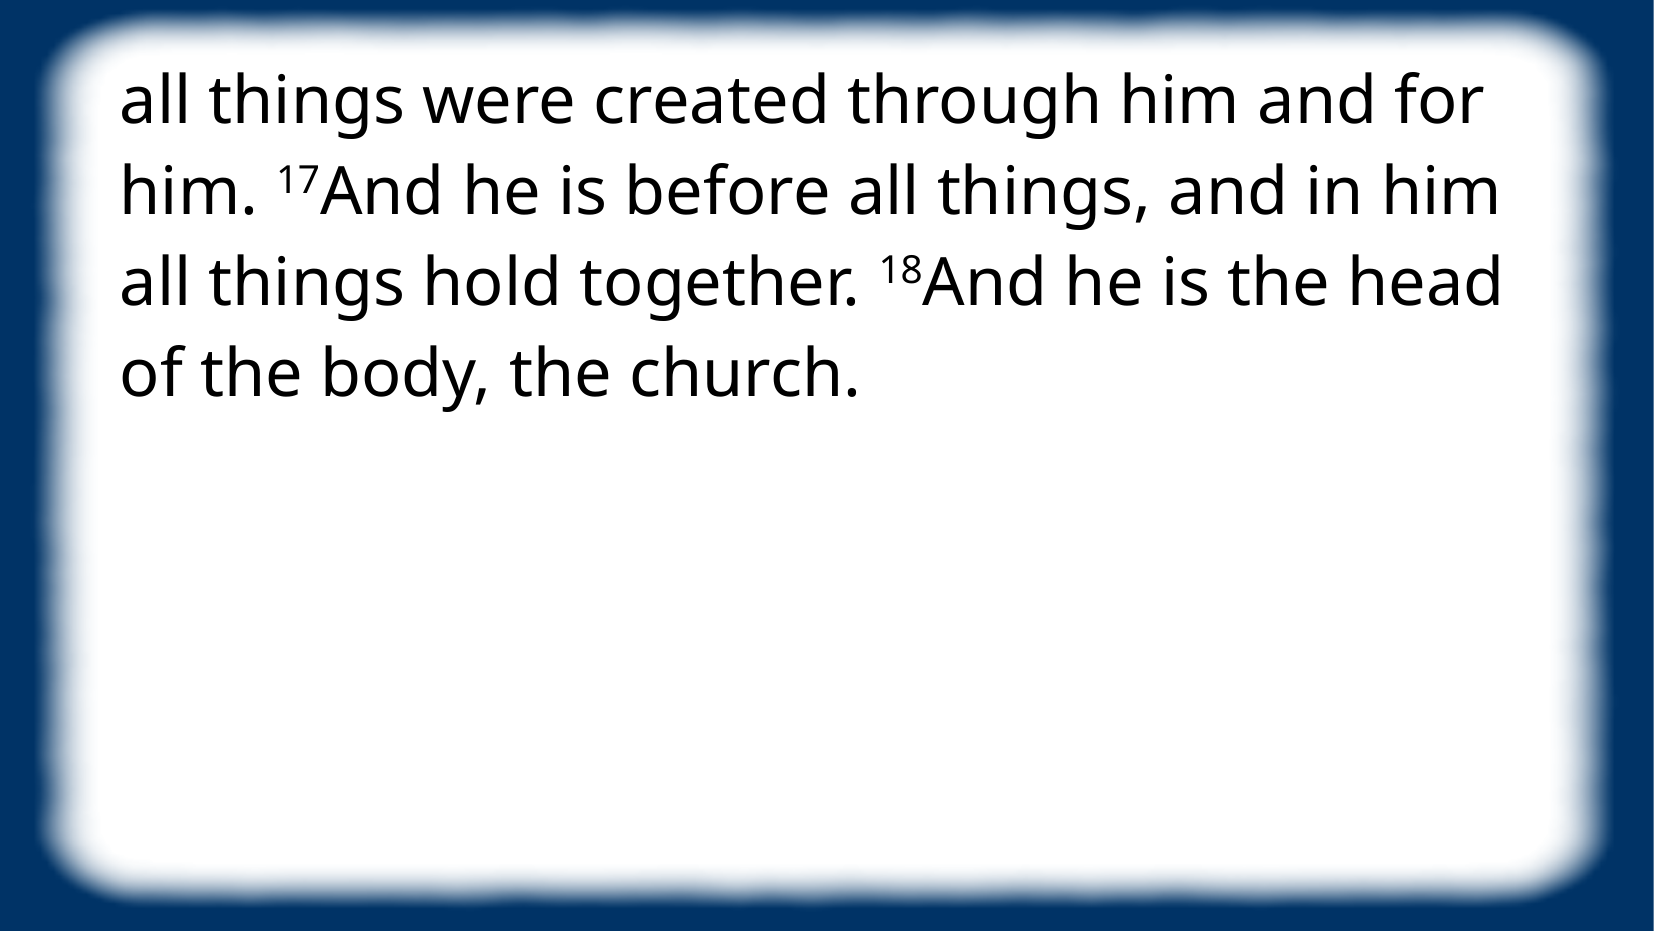

all things were created through him and for him. 17And he is before all things, and in him all things hold together. 18And he is the head of the body, the church.